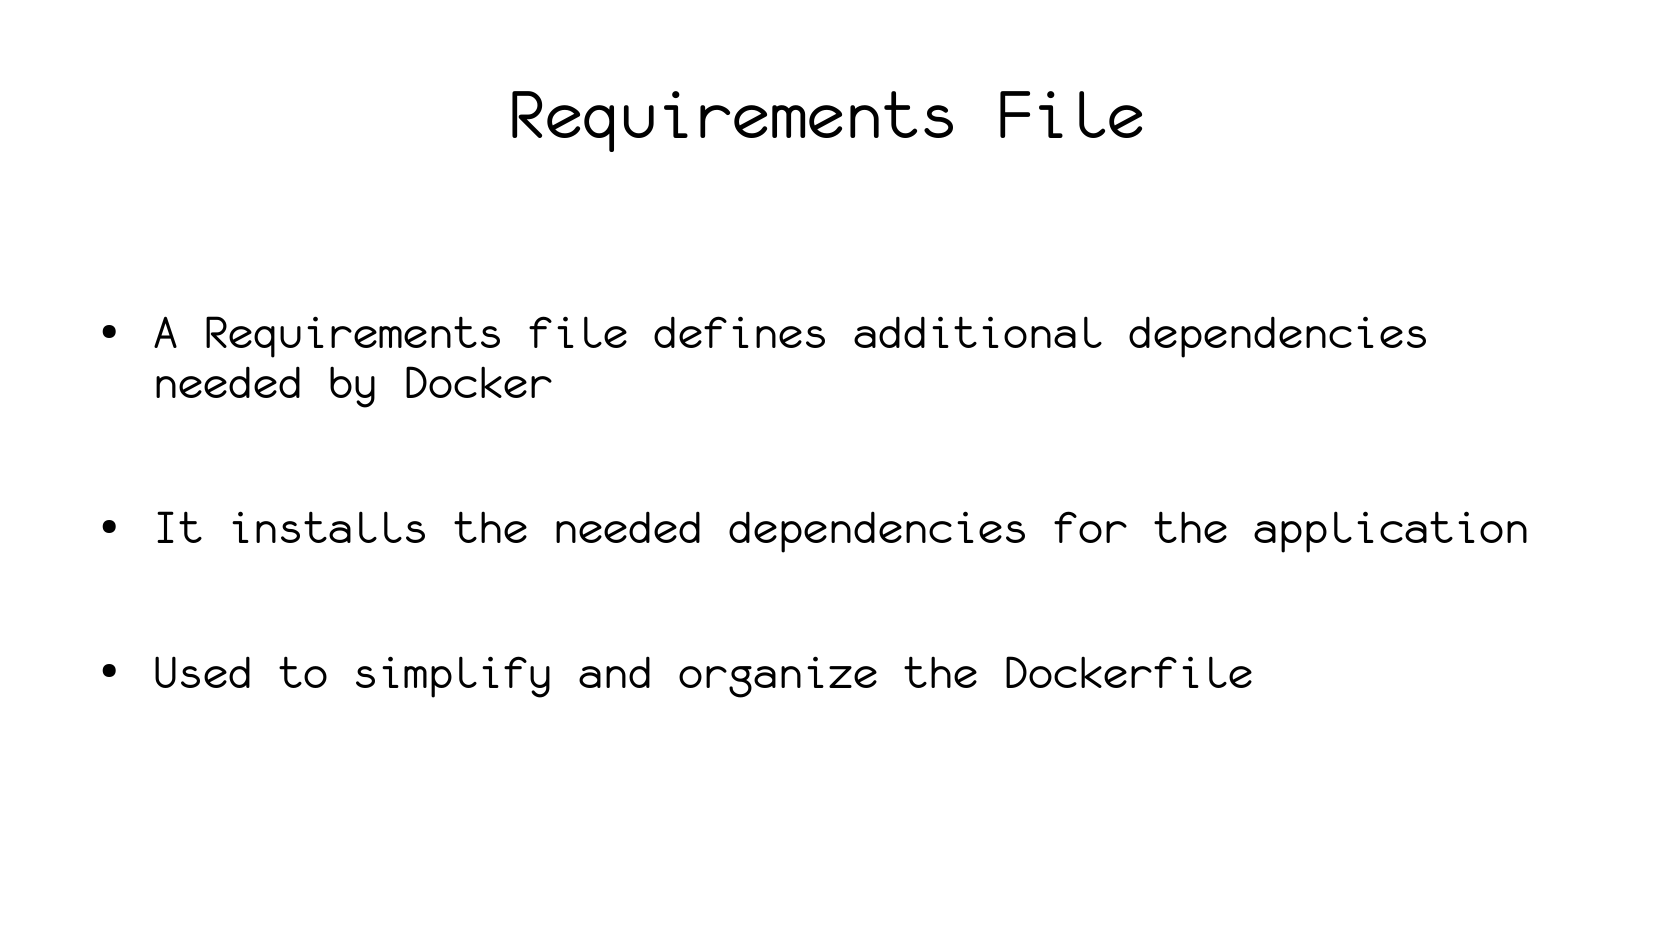

# Requirements File
A Requirements file defines additional dependencies needed by Docker
It installs the needed dependencies for the application
Used to simplify and organize the Dockerfile